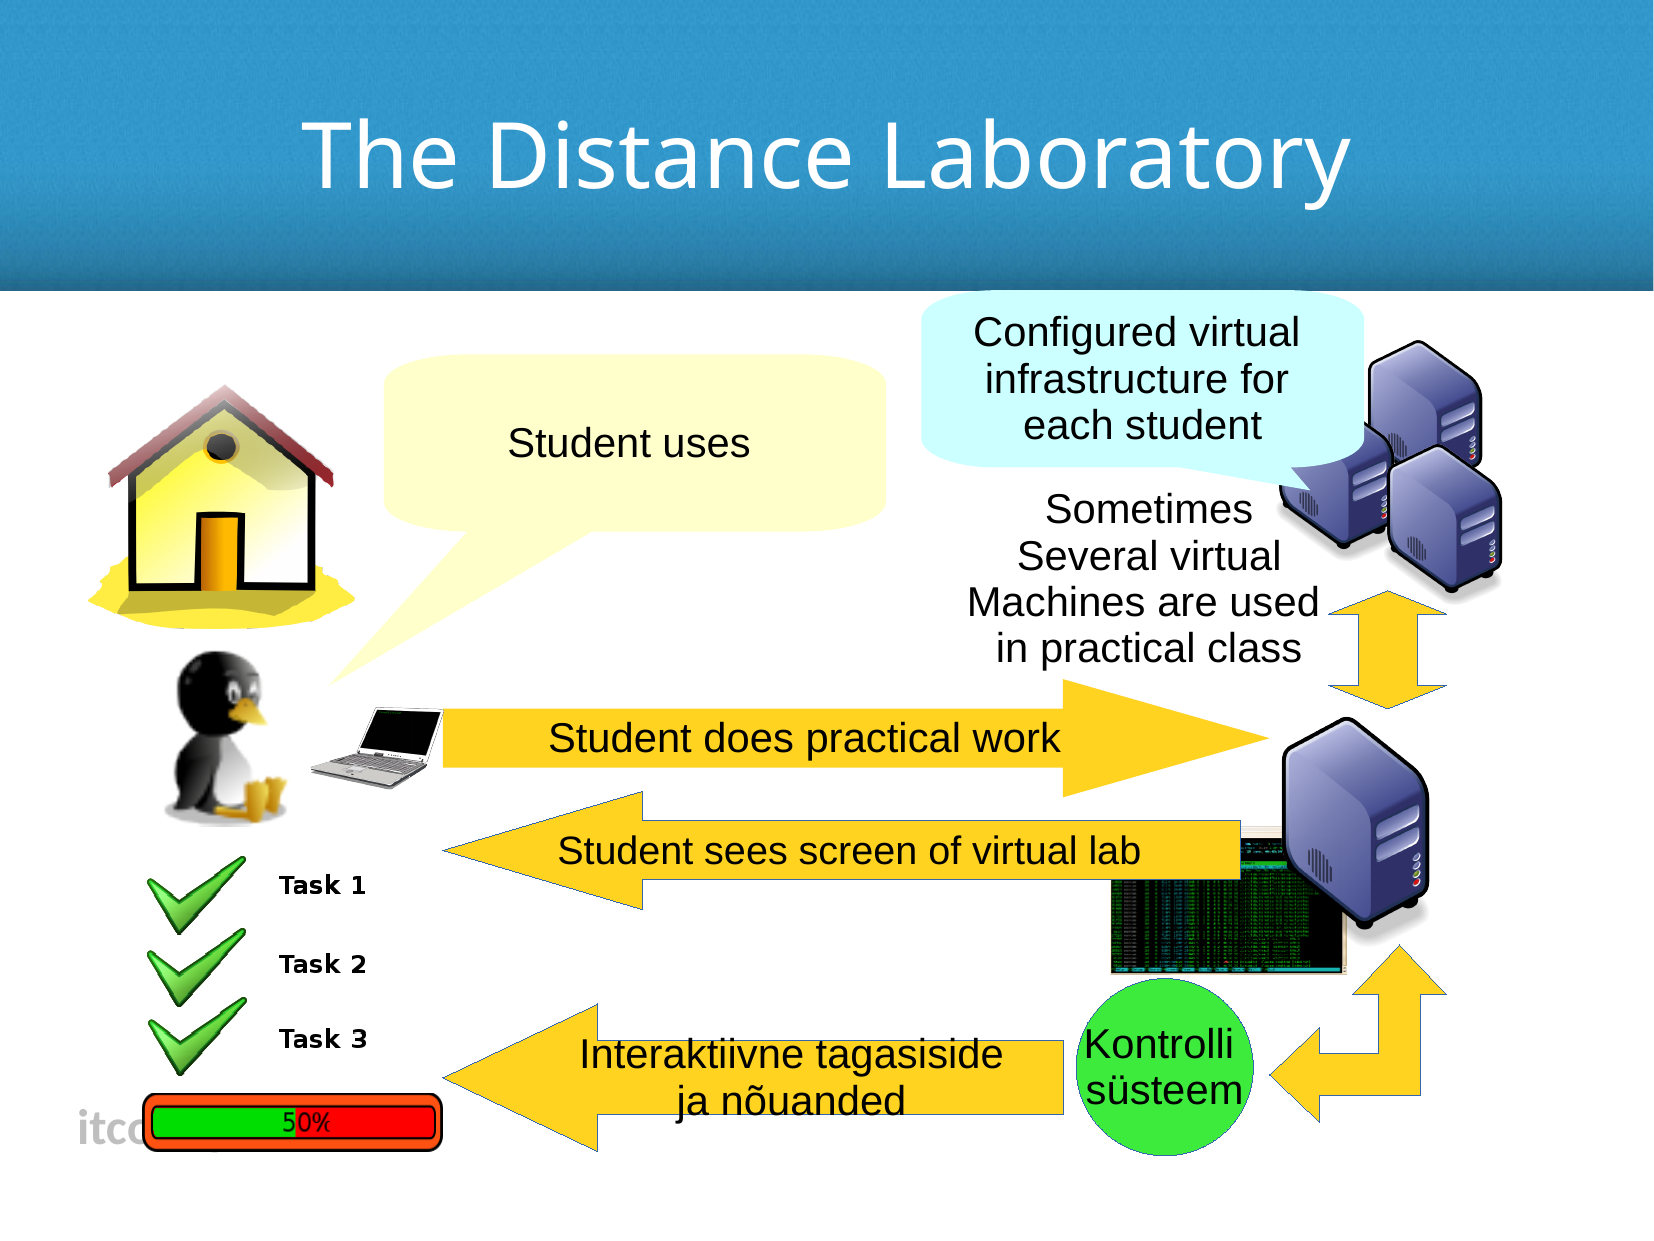

# The Distance Laboratory
Configured virtual
infrastructure for
each student
Student uses
Sometimes
Several virtual
Machines are used
in practical class
Student does practical work
Student sees screen of virtual lab
Kontrolli
süsteem
Interaktiivne tagasiside
ja nõuanded